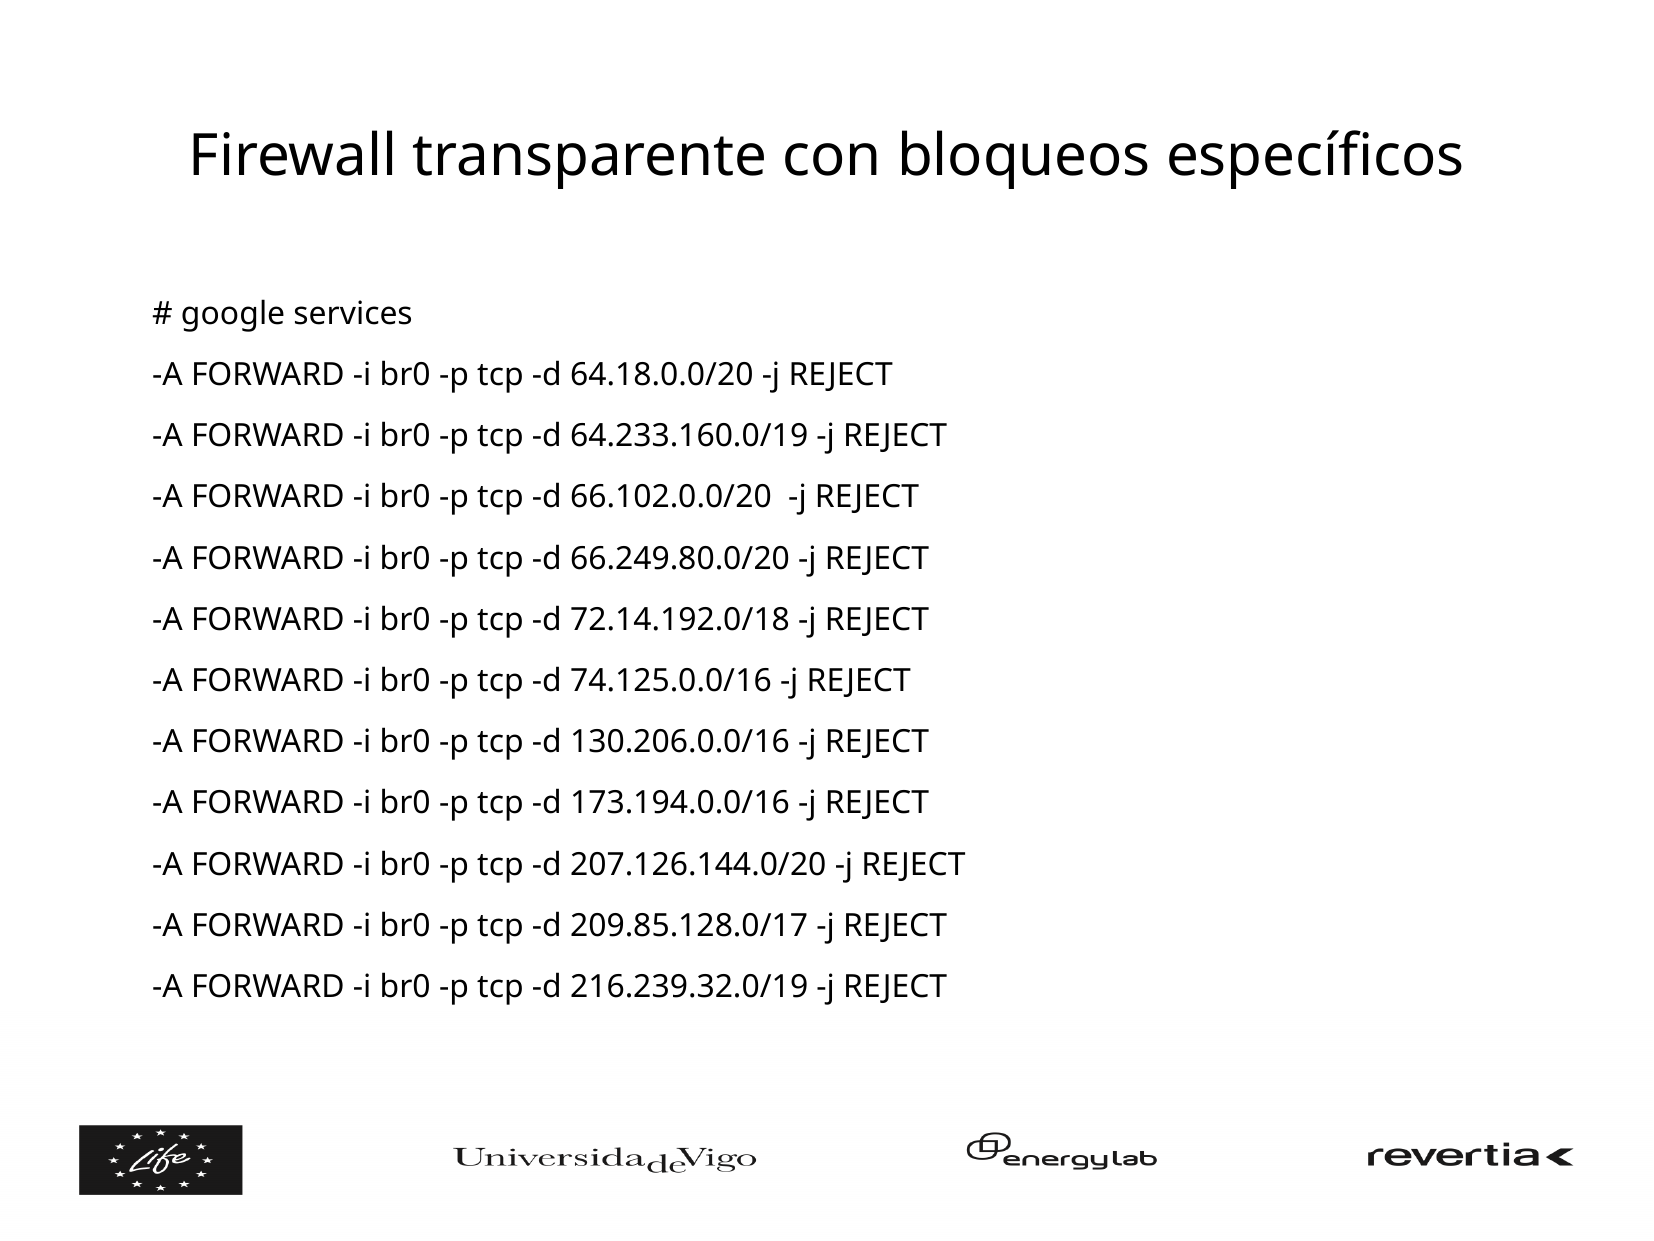

# Firewall transparente con bloqueos específicos
# google services
-A FORWARD -i br0 -p tcp -d 64.18.0.0/20 -j REJECT
-A FORWARD -i br0 -p tcp -d 64.233.160.0/19 -j REJECT
-A FORWARD -i br0 -p tcp -d 66.102.0.0/20 -j REJECT
-A FORWARD -i br0 -p tcp -d 66.249.80.0/20 -j REJECT
-A FORWARD -i br0 -p tcp -d 72.14.192.0/18 -j REJECT
-A FORWARD -i br0 -p tcp -d 74.125.0.0/16 -j REJECT
-A FORWARD -i br0 -p tcp -d 130.206.0.0/16 -j REJECT
-A FORWARD -i br0 -p tcp -d 173.194.0.0/16 -j REJECT
-A FORWARD -i br0 -p tcp -d 207.126.144.0/20 -j REJECT
-A FORWARD -i br0 -p tcp -d 209.85.128.0/17 -j REJECT
-A FORWARD -i br0 -p tcp -d 216.239.32.0/19 -j REJECT